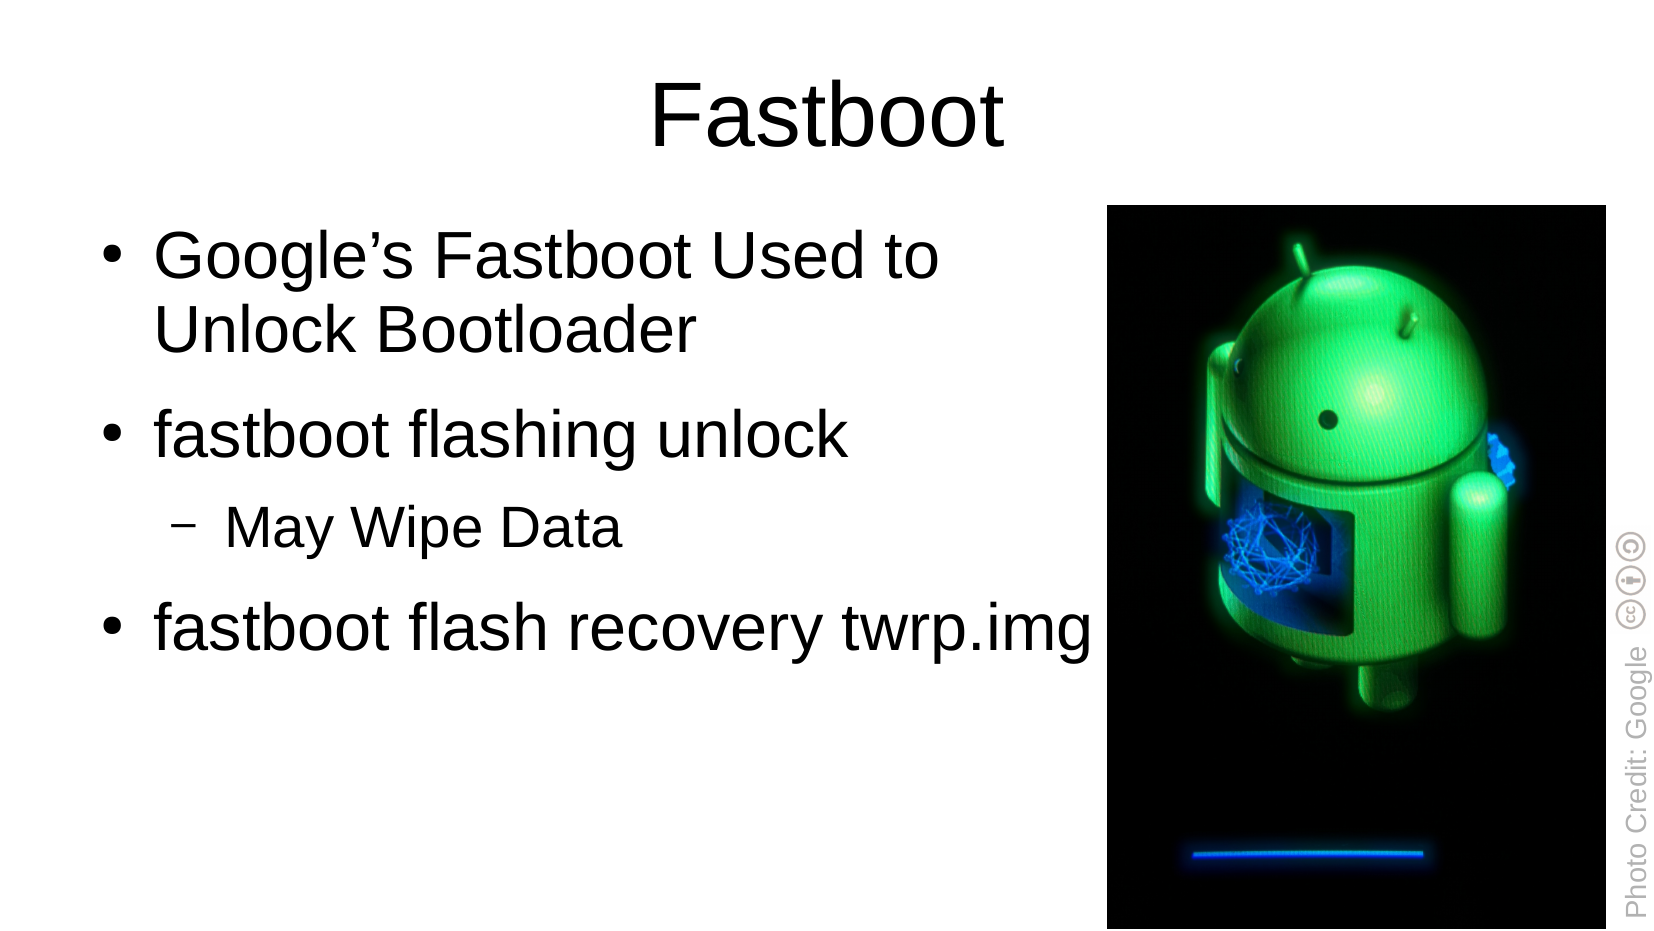

# Fastboot
Google’s Fastboot Used to
Unlock Bootloader
fastboot flashing unlock
May Wipe Data
fastboot flash recovery twrp.img
Photo Credit: Google